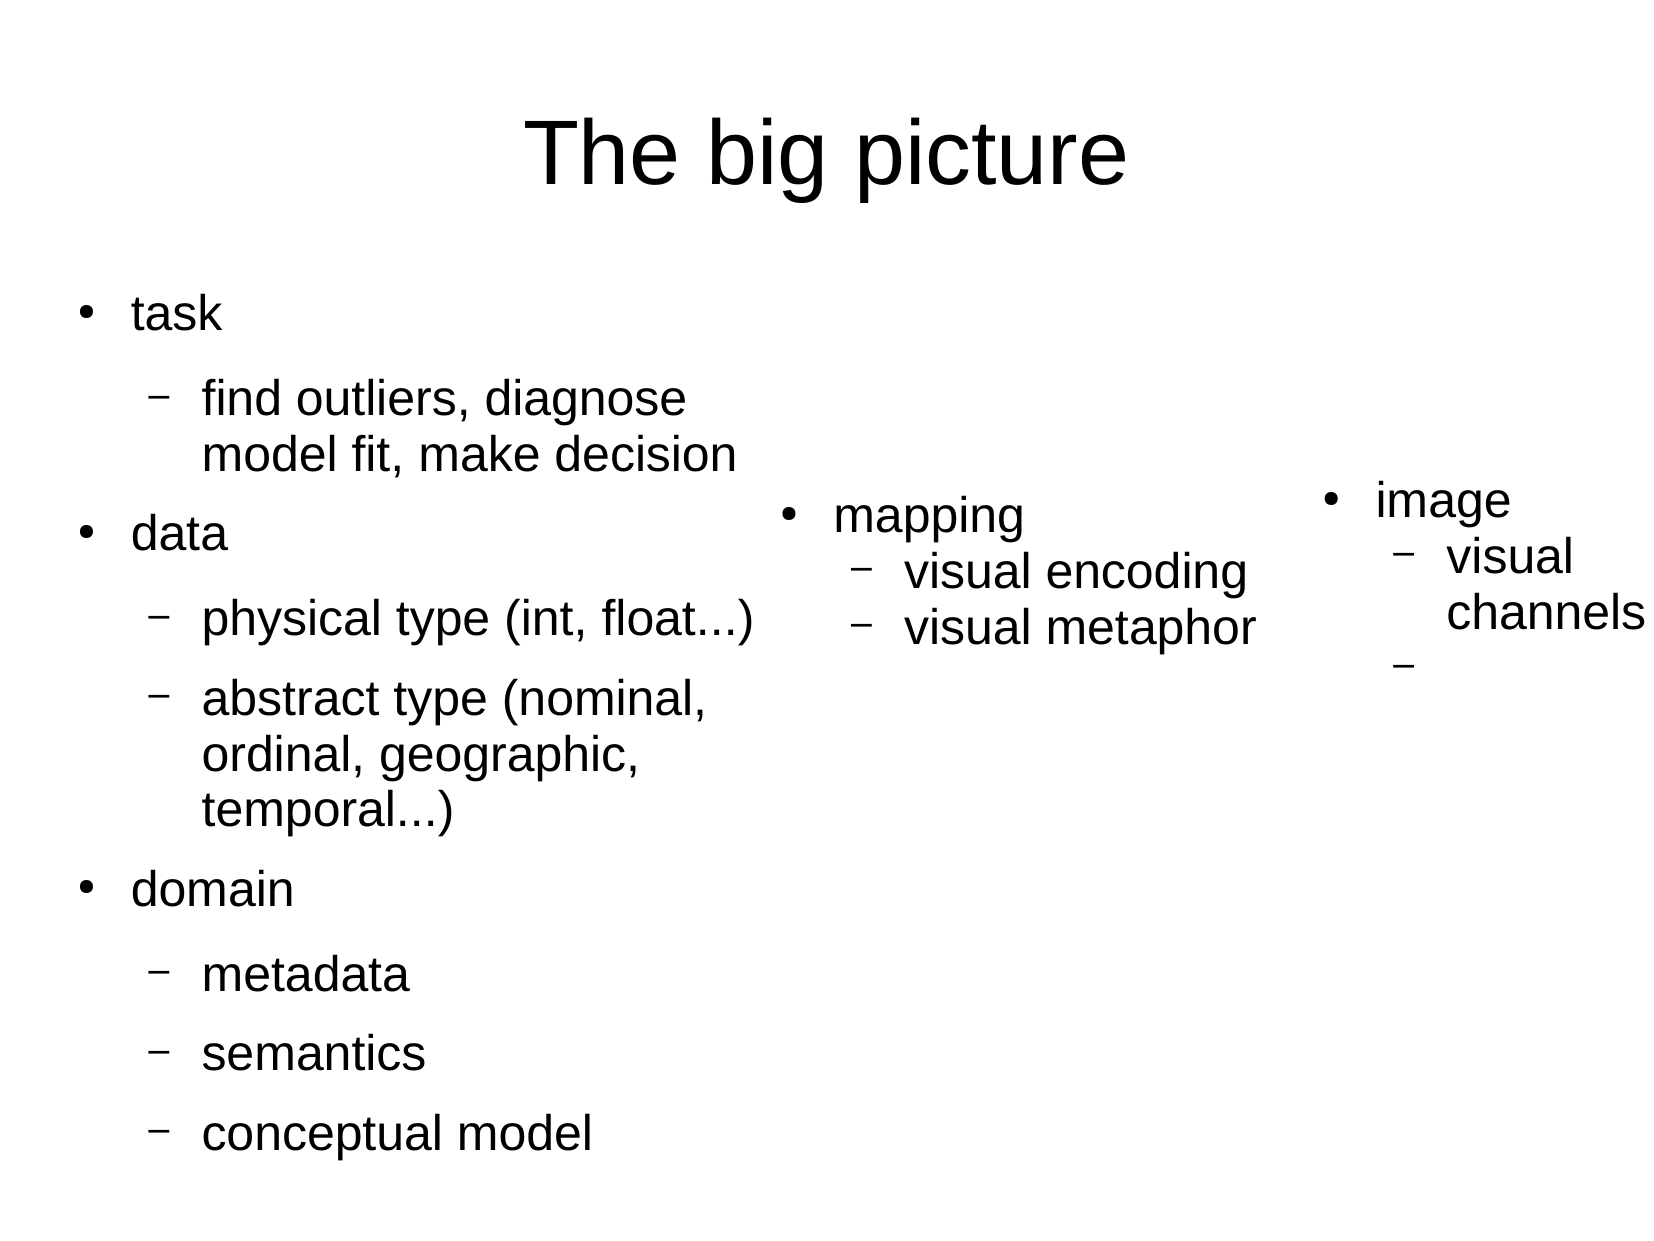

# The big picture
task
find outliers, diagnose model fit, make decision
data
physical type (int, float...)
abstract type (nominal, ordinal, geographic, temporal...)
domain
metadata
semantics
conceptual model
image
visual channels
mapping
visual encoding
visual metaphor